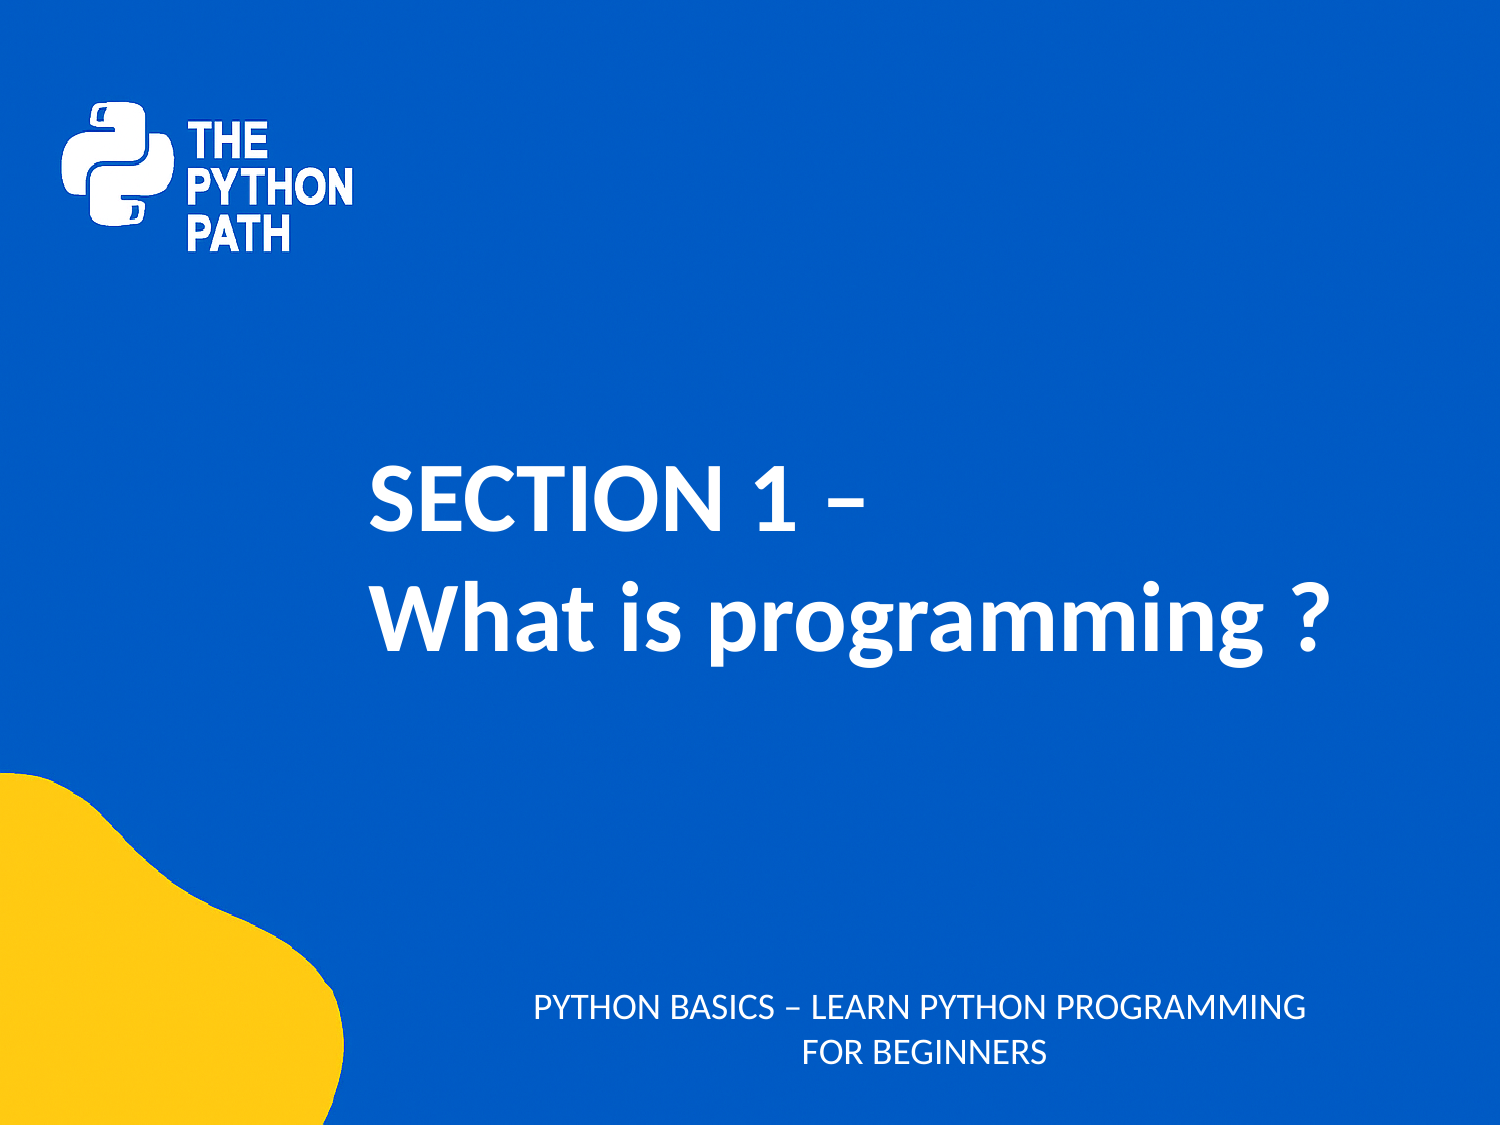

SECTION 1 –
What is programming ?
PYTHON BASICS – LEARN PYTHON PROGRAMMING
 FOR BEGINNERS